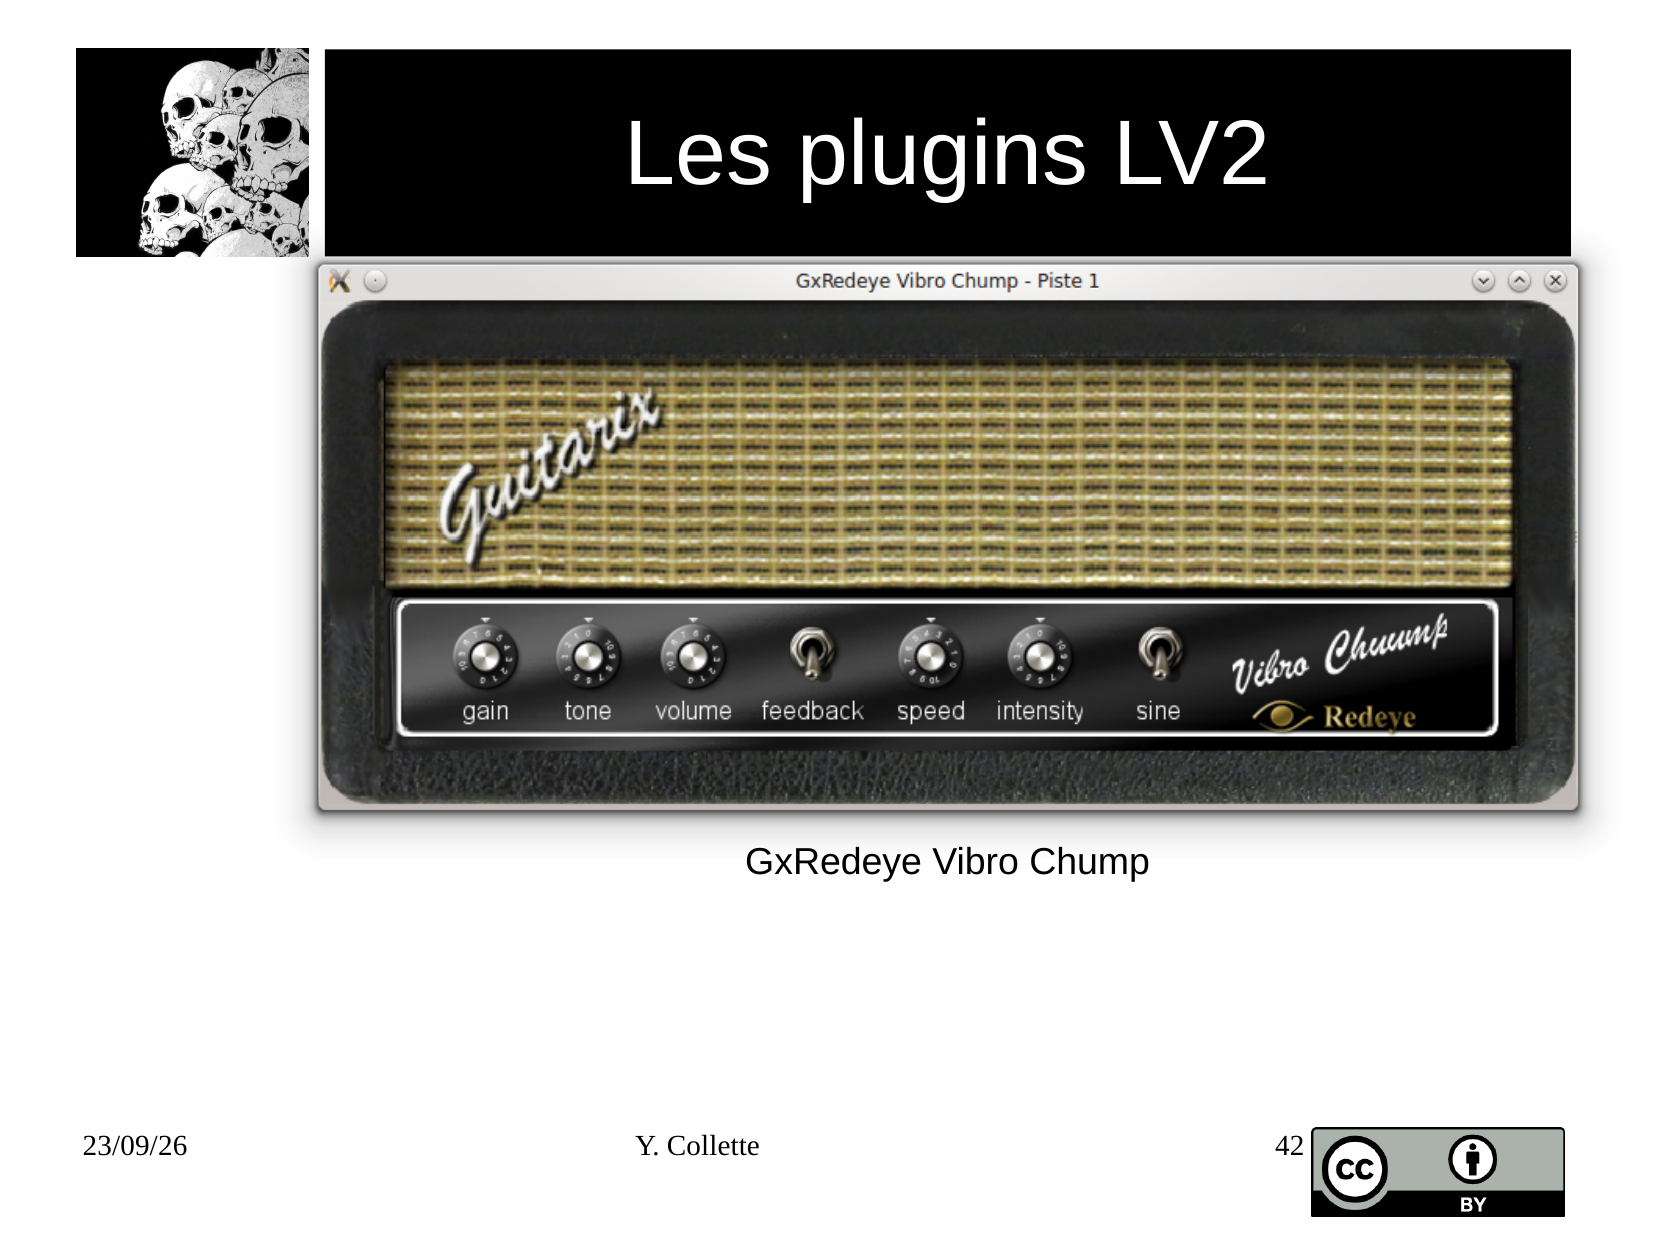

# Les plugins LV2
GxRedeye Vibro Chump
Y. Collette
42